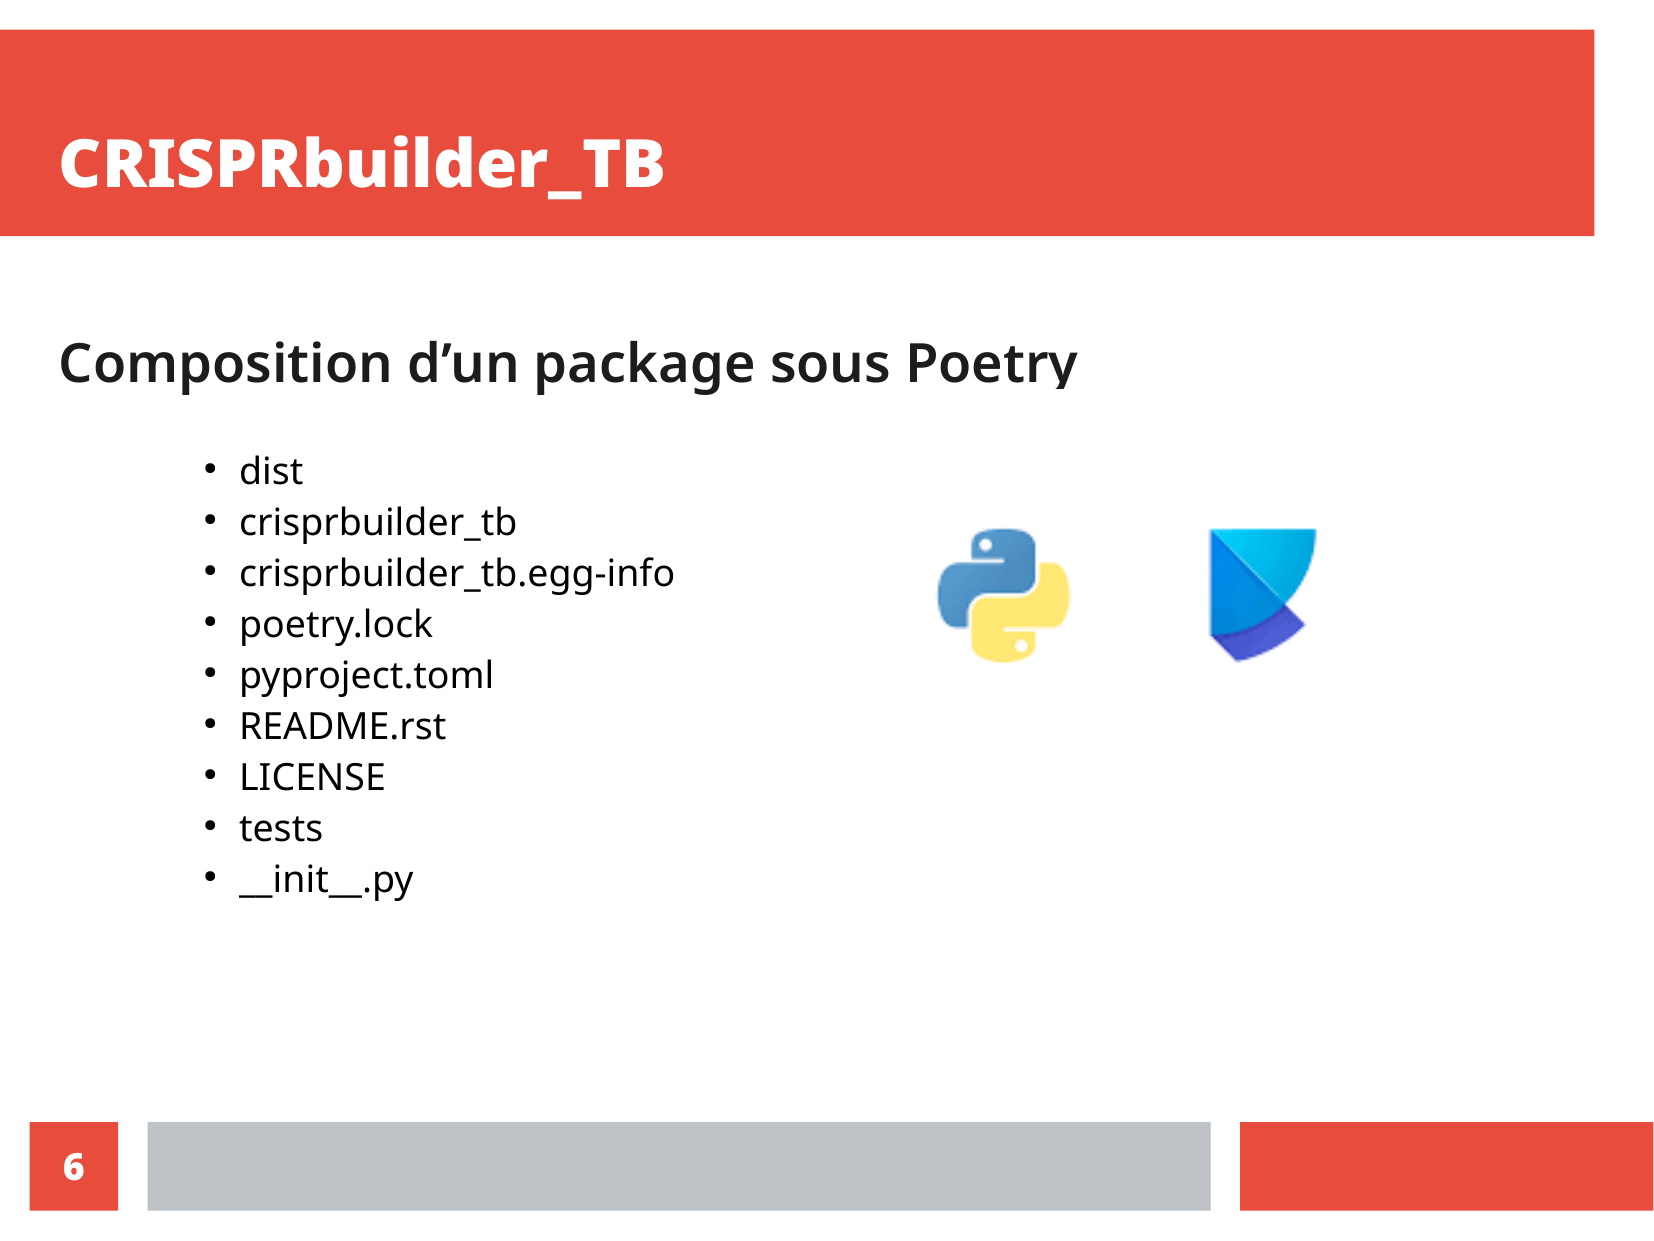

# CRISPRbuilder_TB
Composition d’un package sous Poetry
dist
crisprbuilder_tb
crisprbuilder_tb.egg-info
poetry.lock
pyproject.toml
README.rst
LICENSE
tests
__init__.py
6